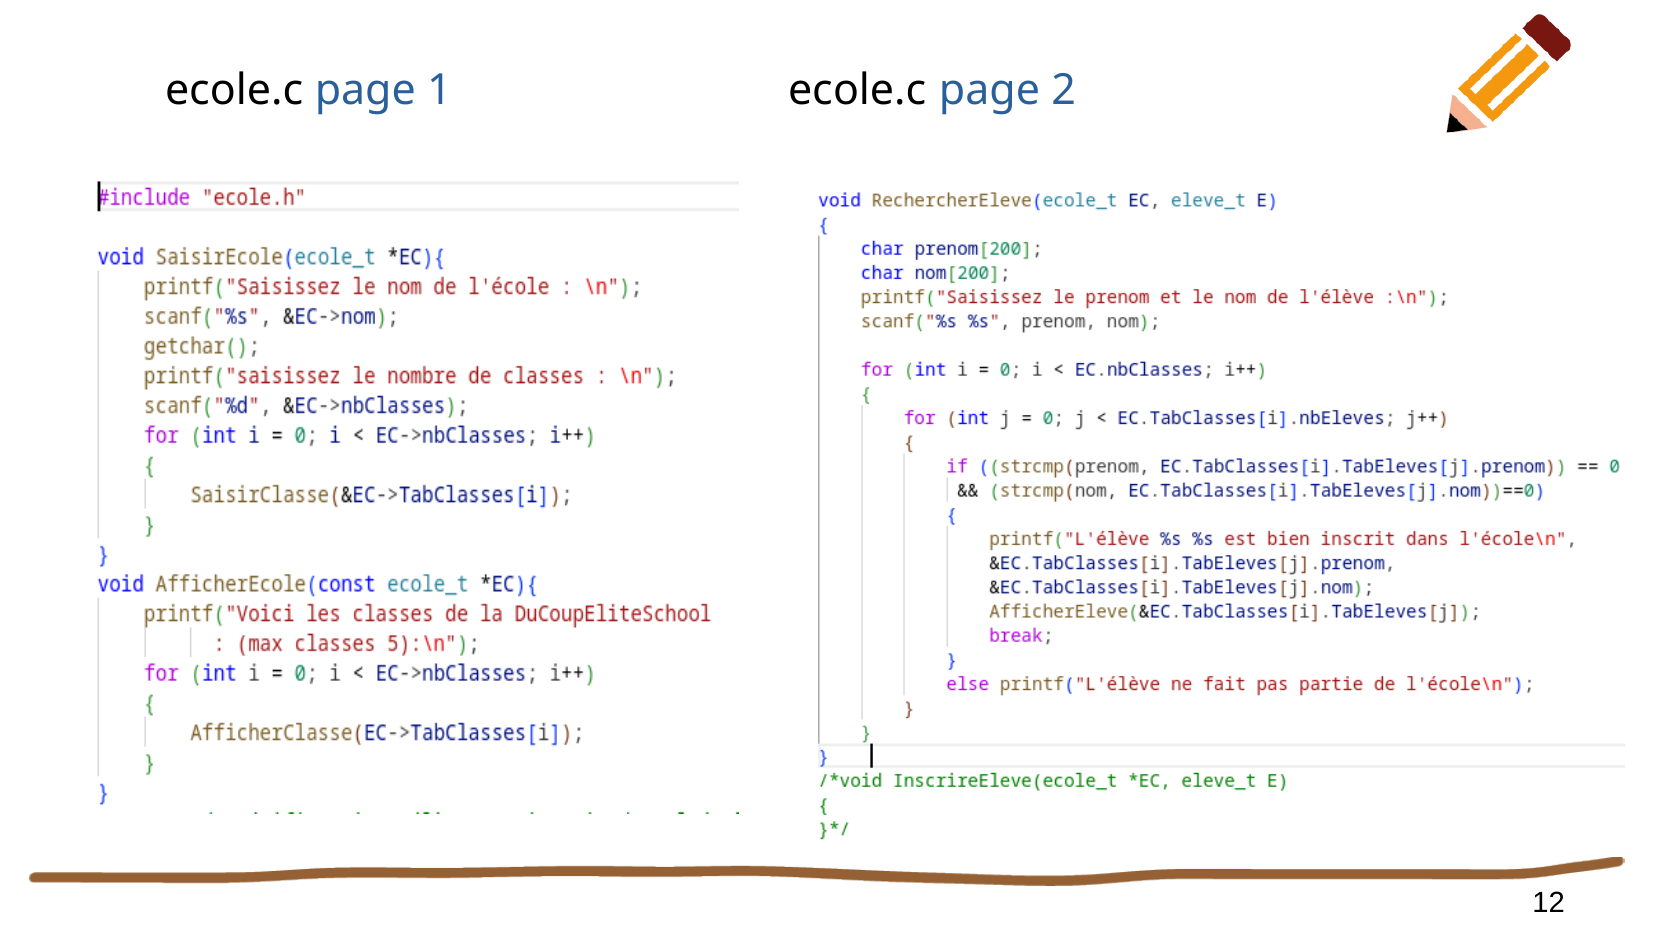

# ecole.c page 1 ecole.c page 2
12